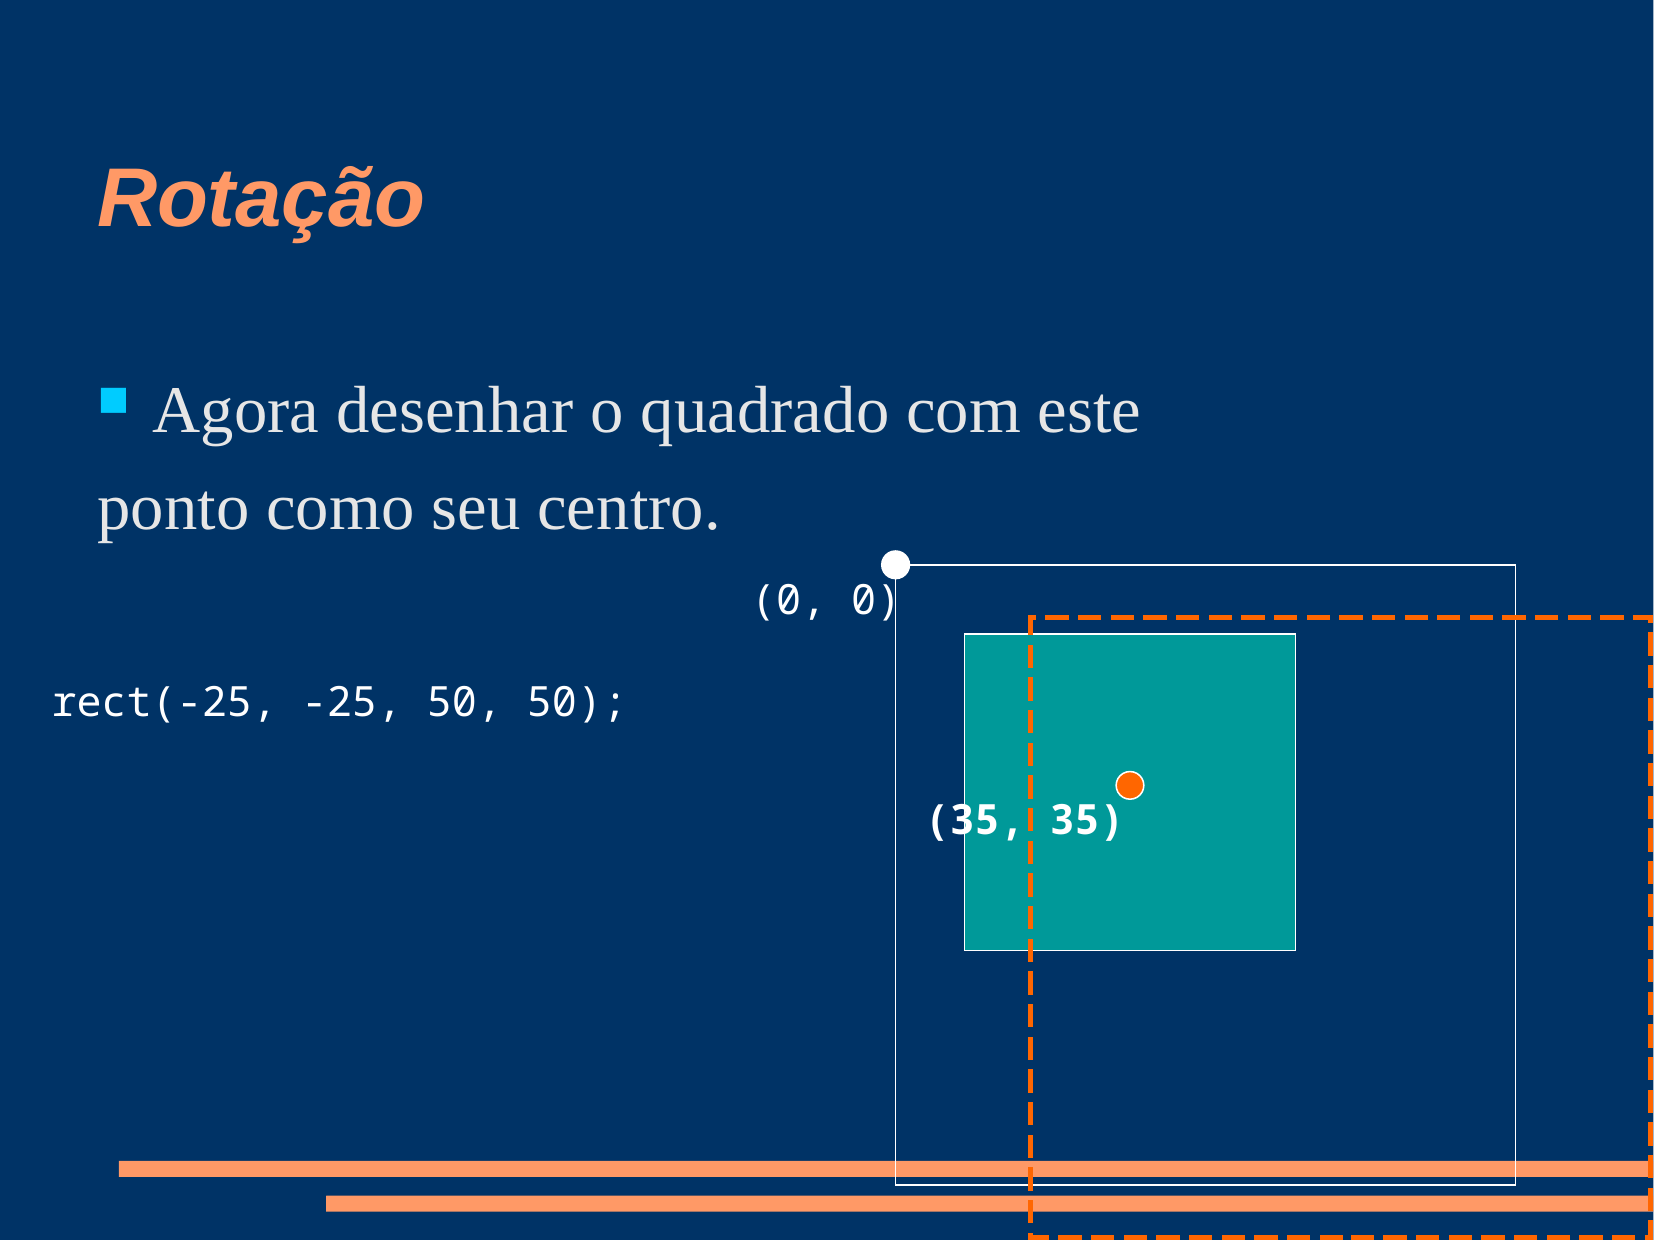

# Rotação
Agora desenhar o quadrado com este
ponto como seu centro.
(0, 0)
rect(-25, -25, 50, 50);
(35, 35)